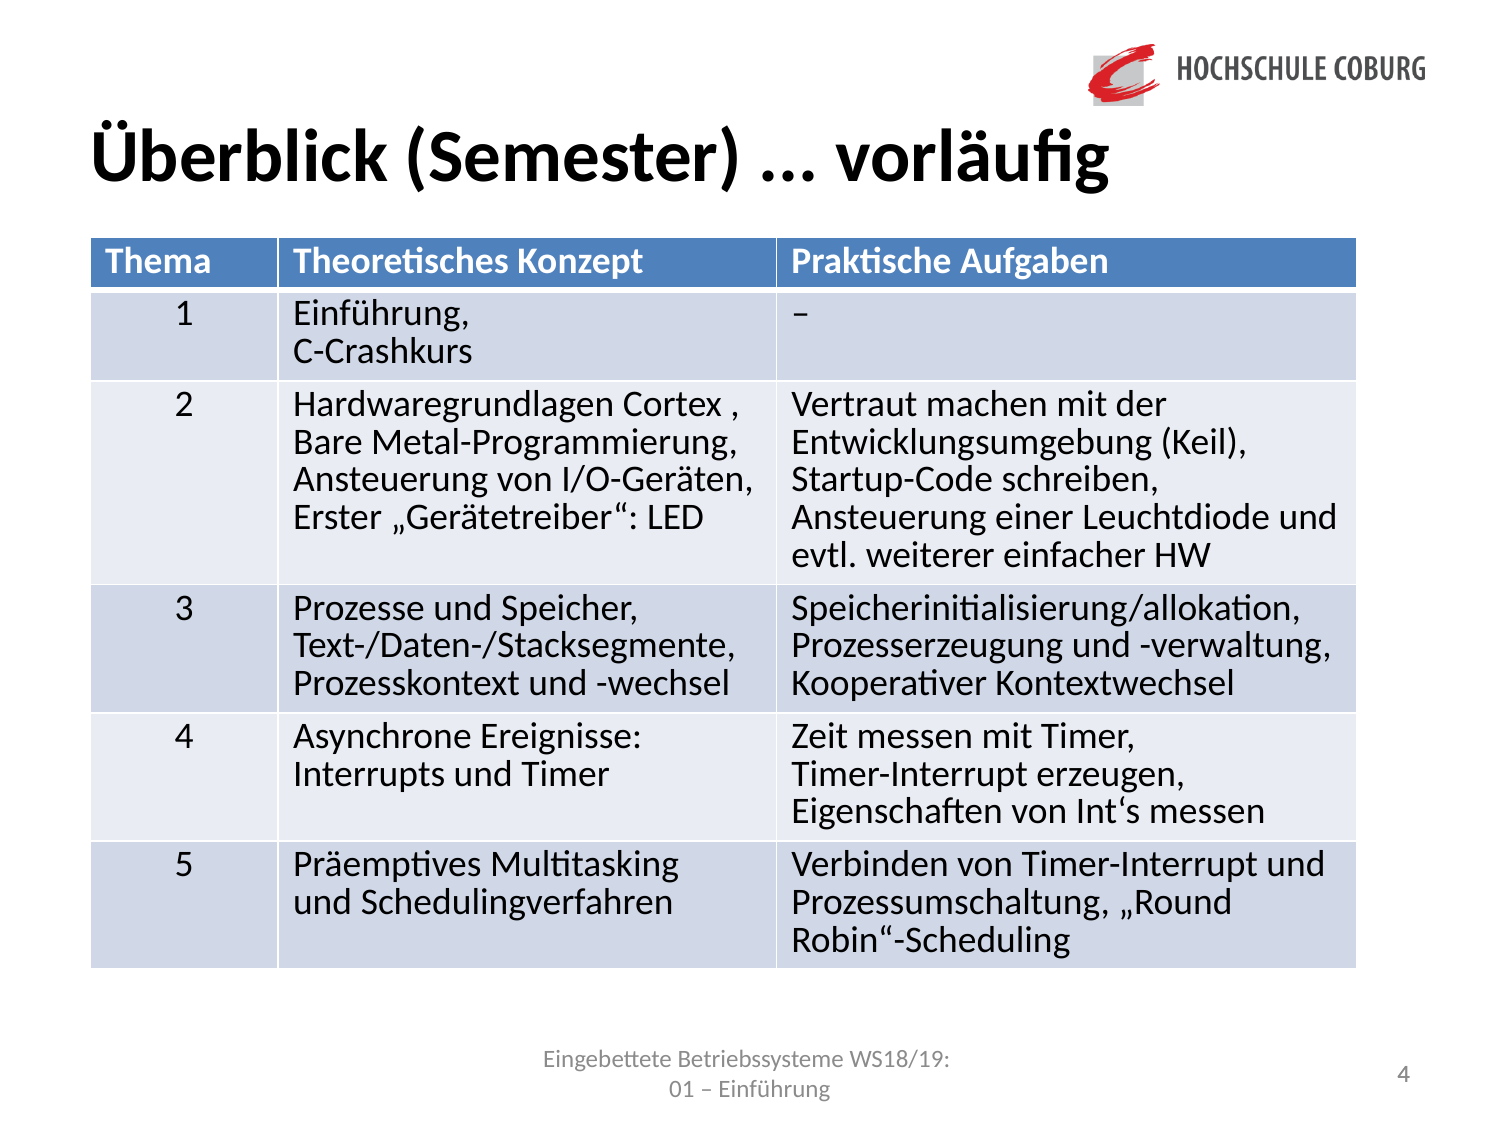

# Überblick (Semester) ... vorläufig
| Thema | Theoretisches Konzept | Praktische Aufgaben |
| --- | --- | --- |
| 1 | Einführung, C-Crashkurs | – |
| 2 | Hardwaregrundlagen Cortex , Bare Metal-Programmierung, Ansteuerung von I/O-Geräten, Erster „Gerätetreiber“: LED | Vertraut machen mit der Entwicklungsumgebung (Keil), Startup-Code schreiben, Ansteuerung einer Leuchtdiode und evtl. weiterer einfacher HW |
| 3 | Prozesse und Speicher, Text-/Daten-/Stacksegmente, Prozesskontext und -wechsel | Speicherinitialisierung/allokation, Prozesserzeugung und -verwaltung, Kooperativer Kontextwechsel |
| 4 | Asynchrone Ereignisse: Interrupts und Timer | Zeit messen mit Timer, Timer-Interrupt erzeugen, Eigenschaften von Int‘s messen |
| 5 | Präemptives Multitasking und Schedulingverfahren | Verbinden von Timer-Interrupt und Prozessumschaltung, „Round Robin“-Scheduling |
Eingebettete Betriebssysteme WS17/18: 01 – Einführung
1
4